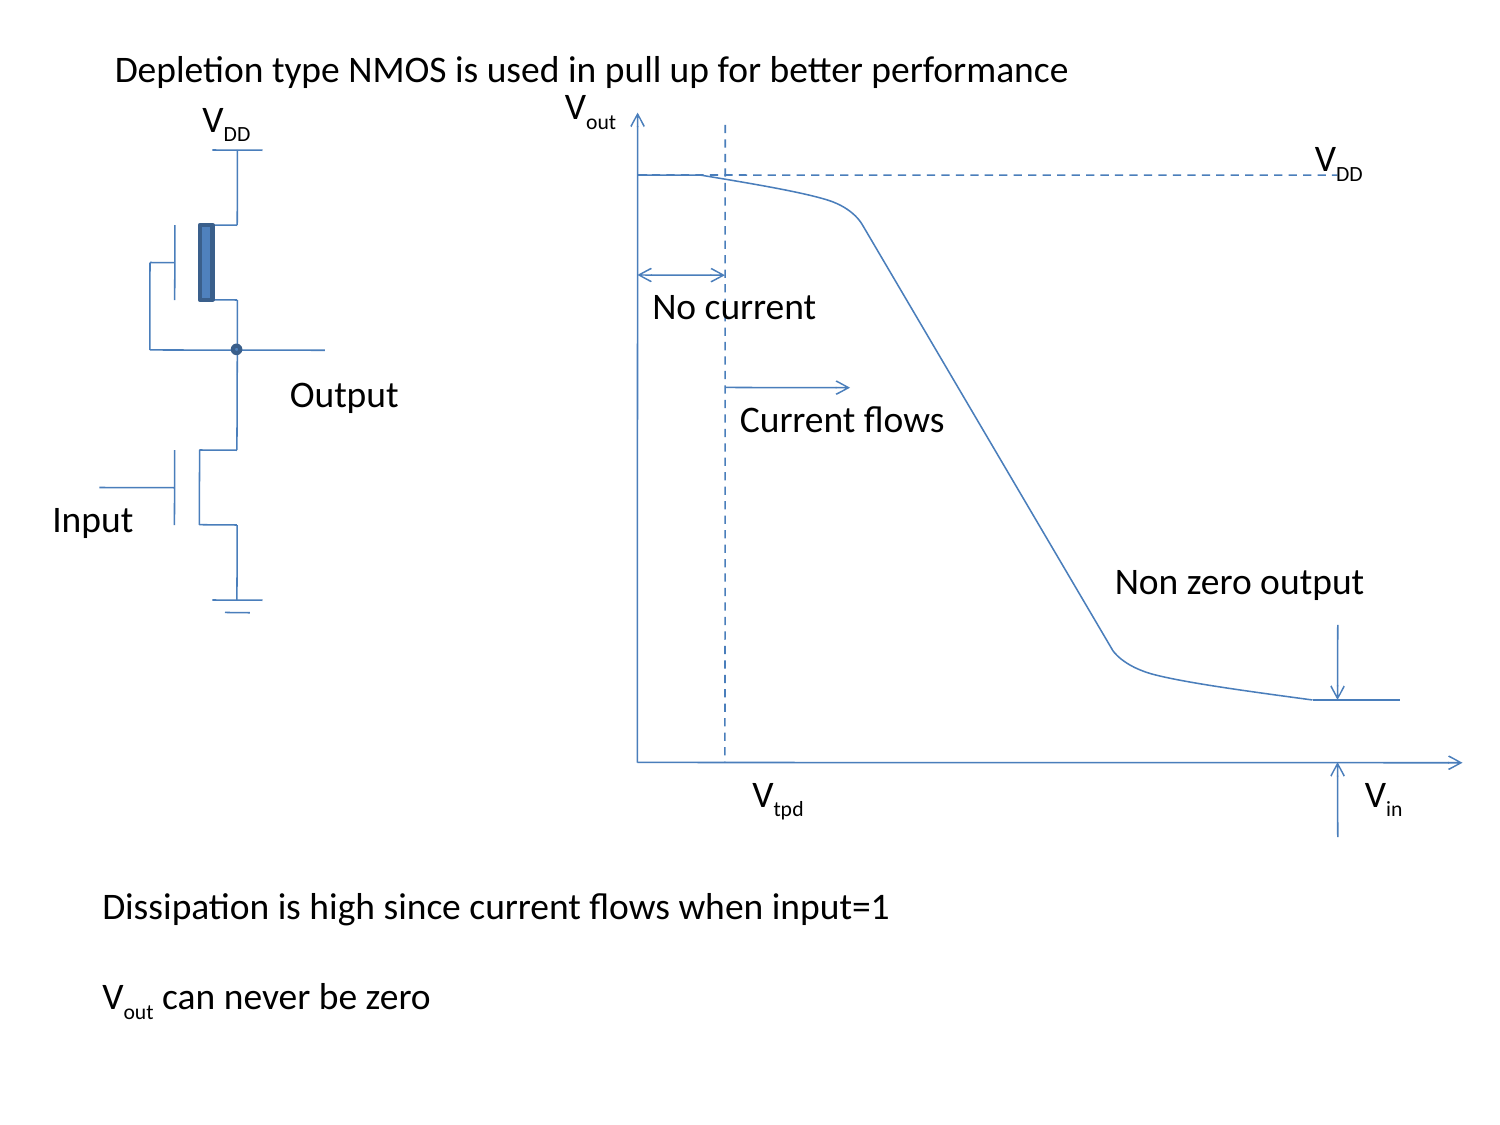

Depletion type NMOS is used in pull up for better performance
Vout
VDD
VDD
No current
Output
Current flows
Input
Non zero output
Vtpd
Vin
Dissipation is high since current flows when input=1
Vout can never be zero